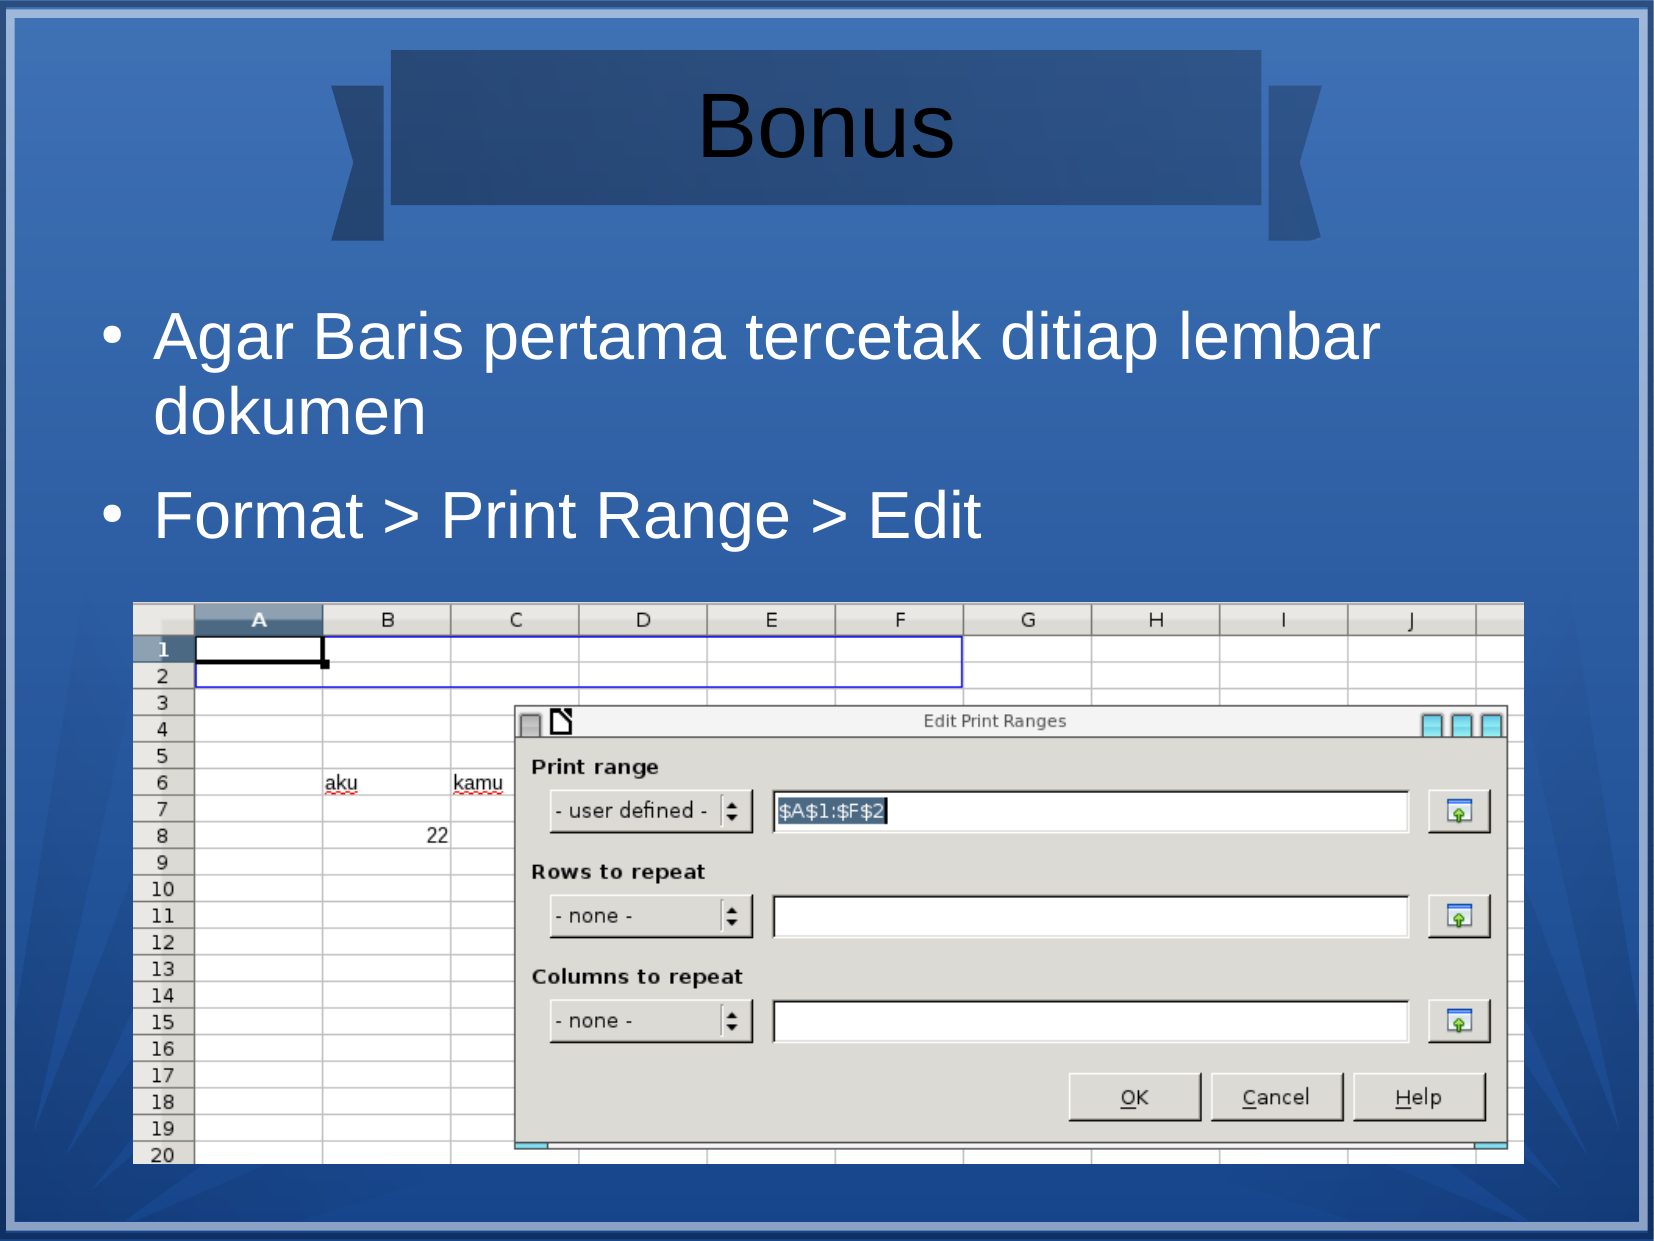

# Bonus
Agar Baris pertama tercetak ditiap lembar dokumen
Format > Print Range > Edit